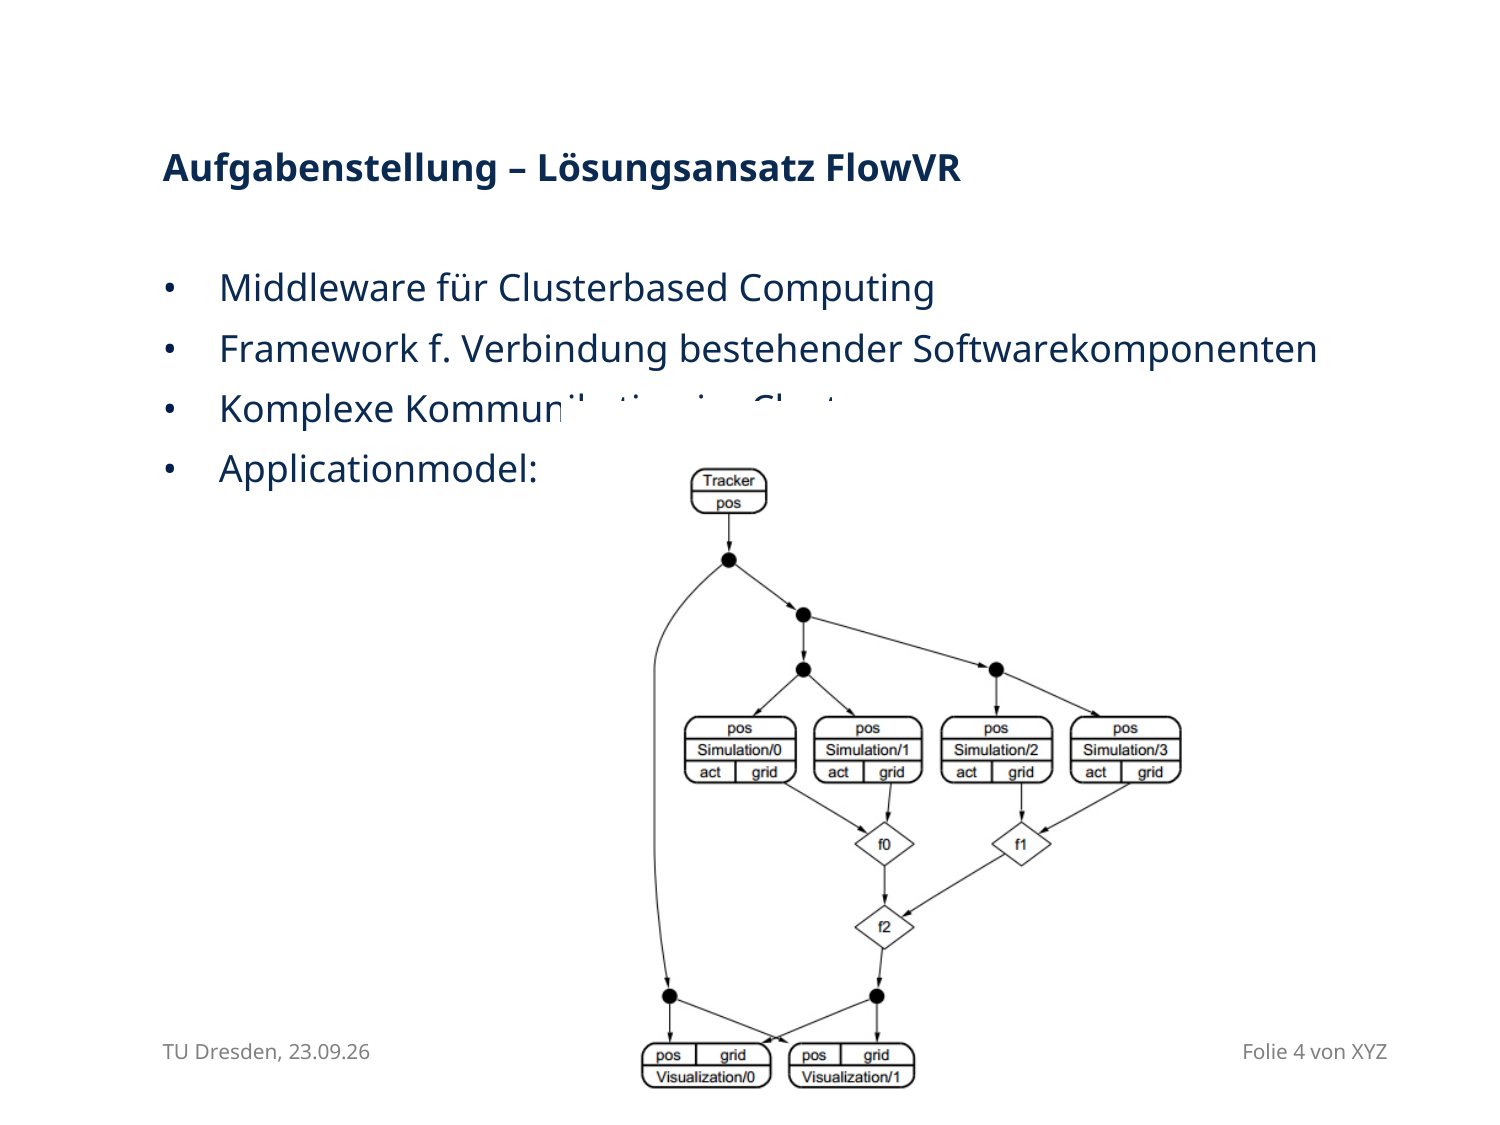

# Aufgabenstellung – Lösungsansatz FlowVR
Middleware für Clusterbased Computing
Framework f. Verbindung bestehender Softwarekomponenten
Komplexe Kommunikation im Cluster
Applicationmodel:
4